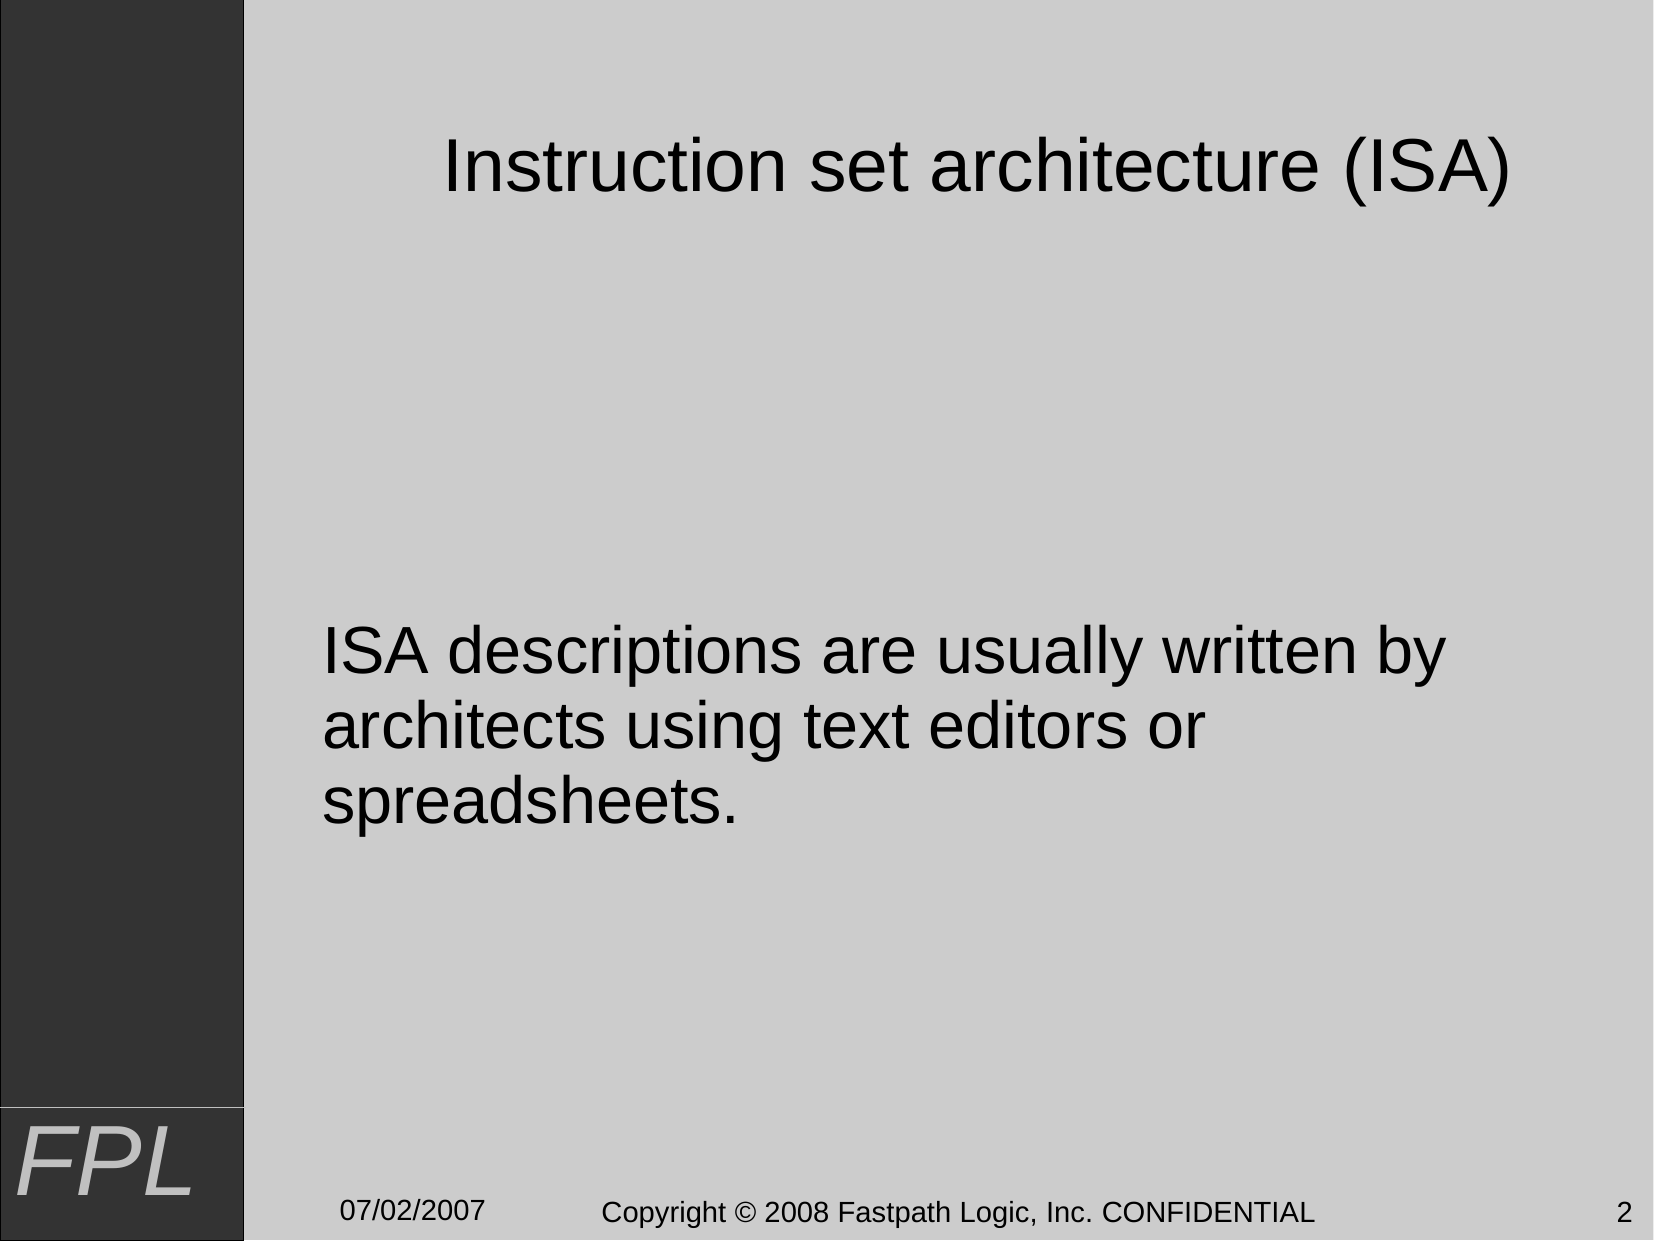

# Instruction set architecture (ISA)
ISA descriptions are usually written by architects using text editors or spreadsheets.
07/02/2007
2
© 2007 FASTPATH LOGIC INC.